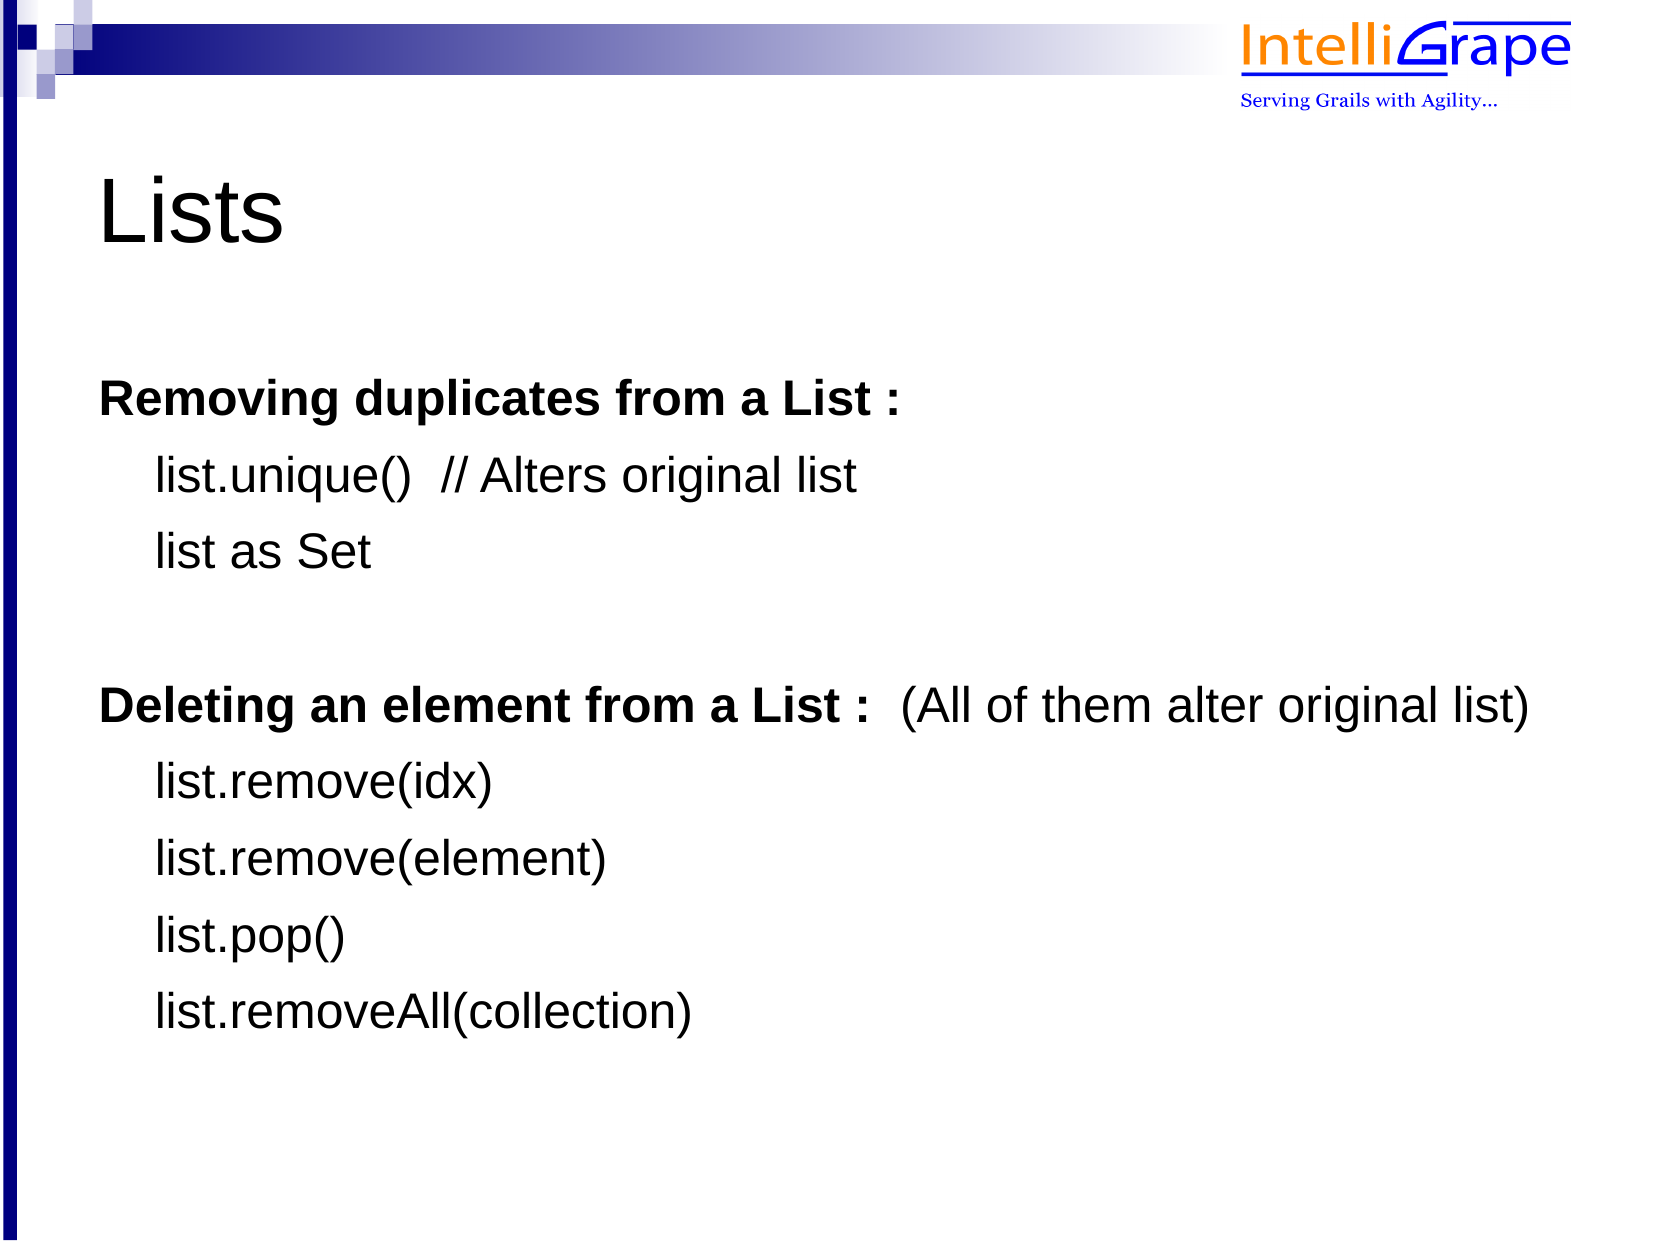

# Lists
Removing duplicates from a List :
 list.unique() // Alters original list
 list as Set
Deleting an element from a List : (All of them alter original list)
 list.remove(idx)
 list.remove(element)
 list.pop()
 list.removeAll(collection)